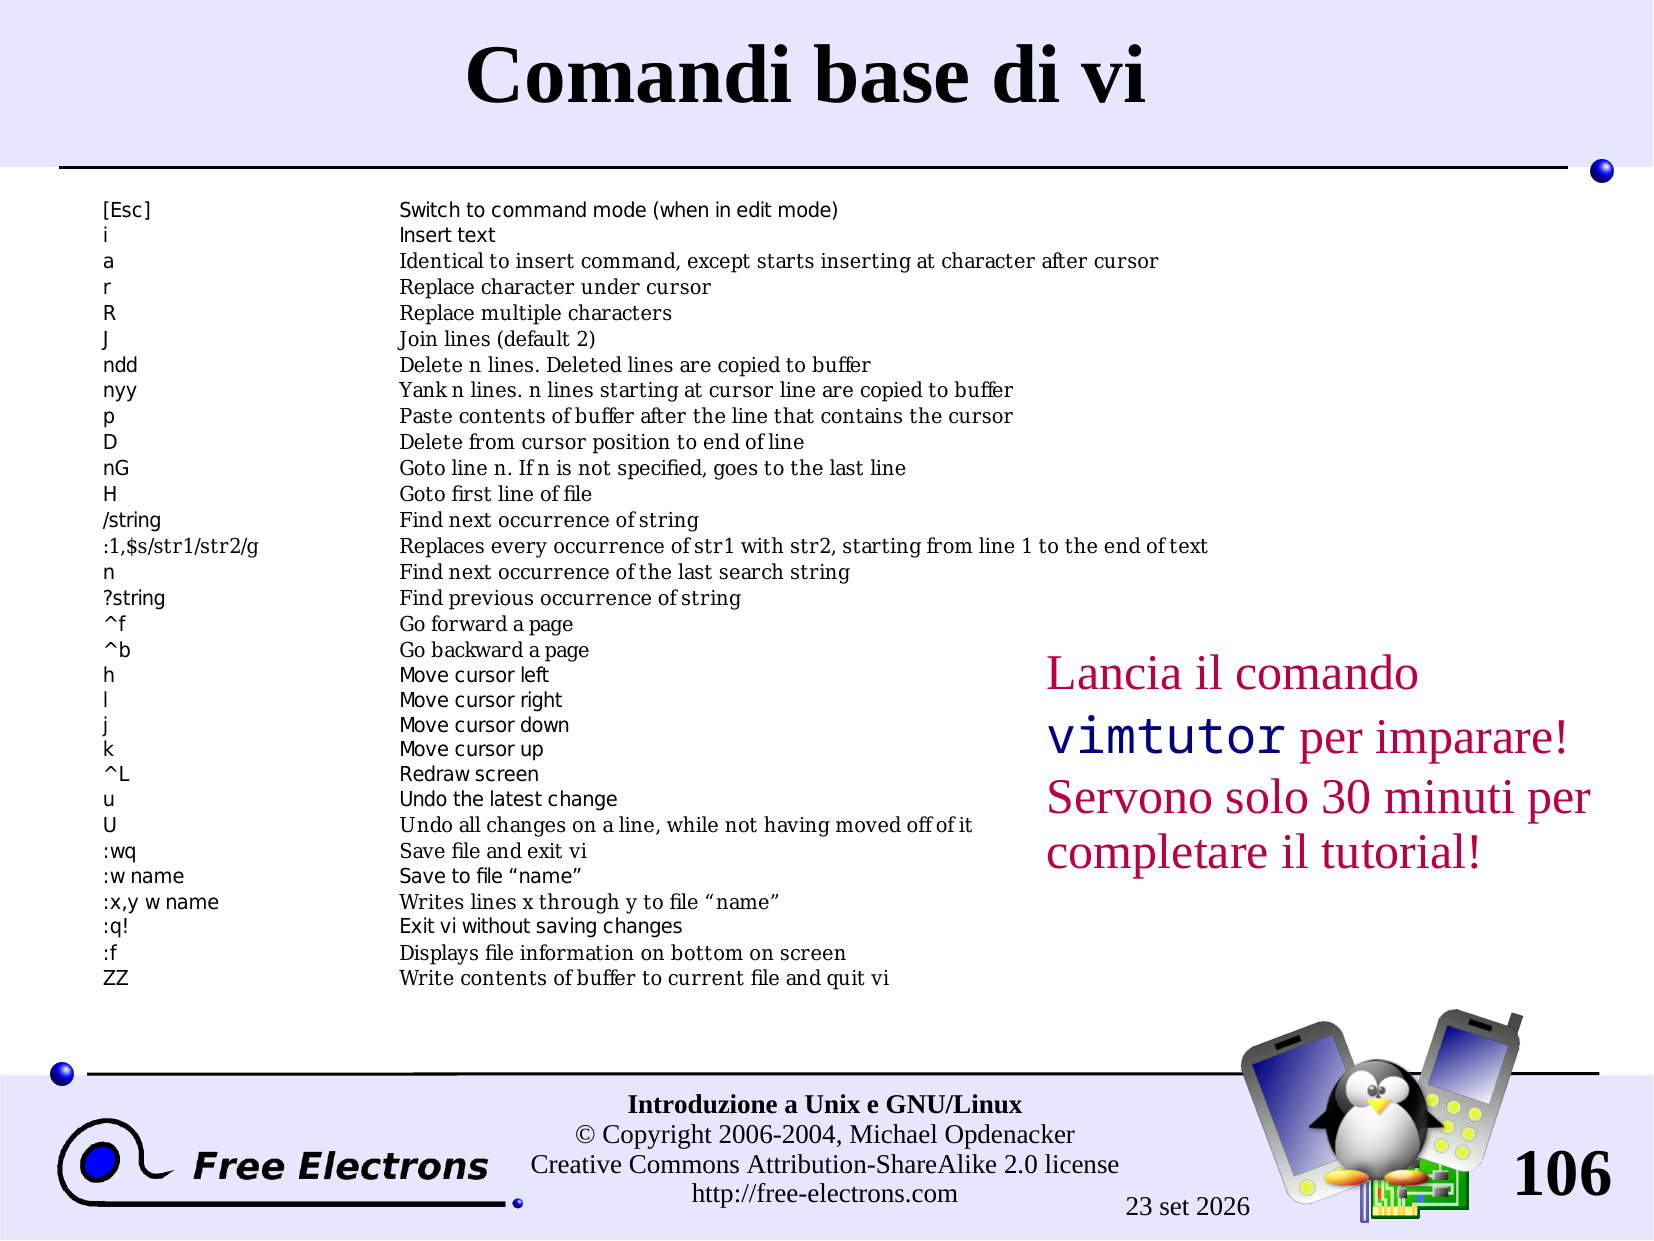

# Comandi base di vi
Lancia il comando vimtutor per imparare!
Servono solo 30 minuti per completare il tutorial!